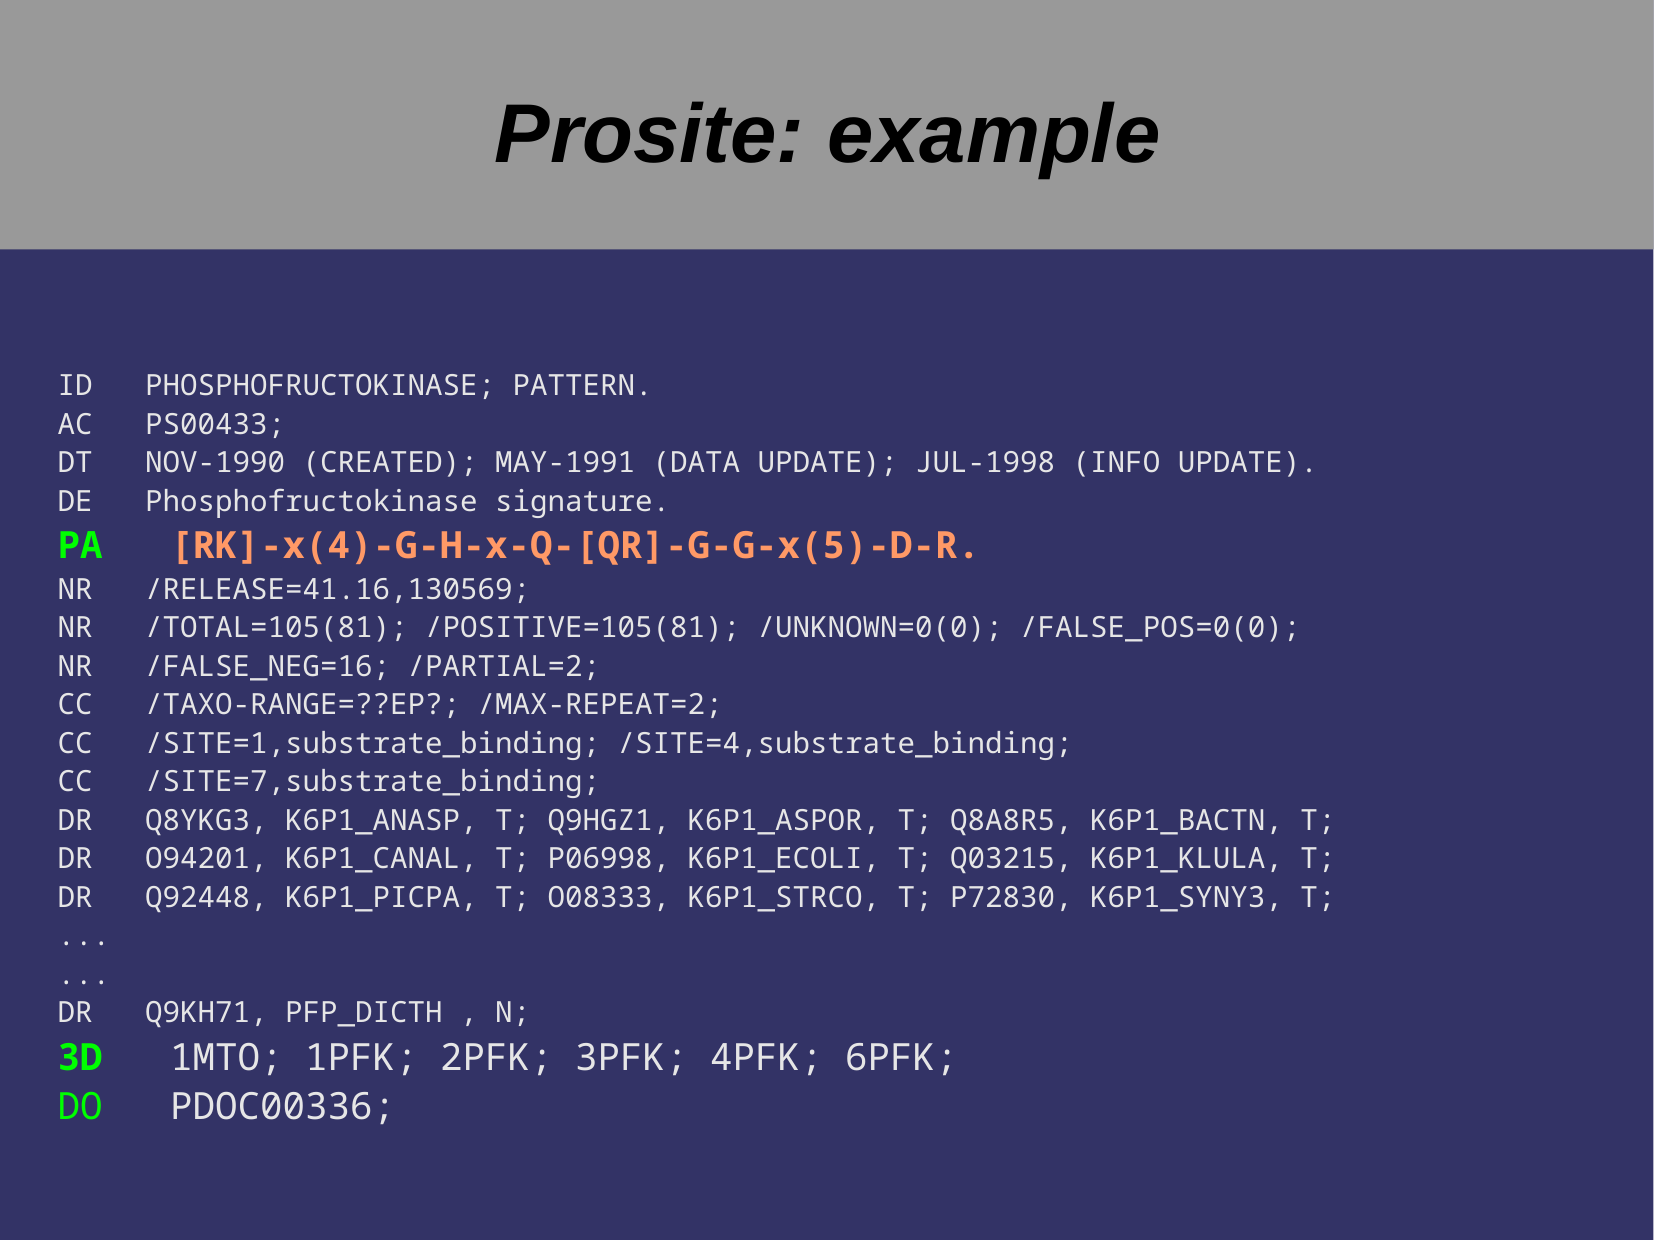

# Prosite: example
ID PHOSPHOFRUCTOKINASE; PATTERN.
AC PS00433;
DT NOV-1990 (CREATED); MAY-1991 (DATA UPDATE); JUL-1998 (INFO UPDATE).
DE Phosphofructokinase signature.
PA [RK]-x(4)-G-H-x-Q-[QR]-G-G-x(5)-D-R.
NR /RELEASE=41.16,130569;
NR /TOTAL=105(81); /POSITIVE=105(81); /UNKNOWN=0(0); /FALSE_POS=0(0);
NR /FALSE_NEG=16; /PARTIAL=2;
CC /TAXO-RANGE=??EP?; /MAX-REPEAT=2;
CC /SITE=1,substrate_binding; /SITE=4,substrate_binding;
CC /SITE=7,substrate_binding;
DR Q8YKG3, K6P1_ANASP, T; Q9HGZ1, K6P1_ASPOR, T; Q8A8R5, K6P1_BACTN, T;
DR O94201, K6P1_CANAL, T; P06998, K6P1_ECOLI, T; Q03215, K6P1_KLULA, T;
DR Q92448, K6P1_PICPA, T; O08333, K6P1_STRCO, T; P72830, K6P1_SYNY3, T;
...
...
DR Q9KH71, PFP_DICTH , N;
3D 1MTO; 1PFK; 2PFK; 3PFK; 4PFK; 6PFK;
DO PDOC00336;